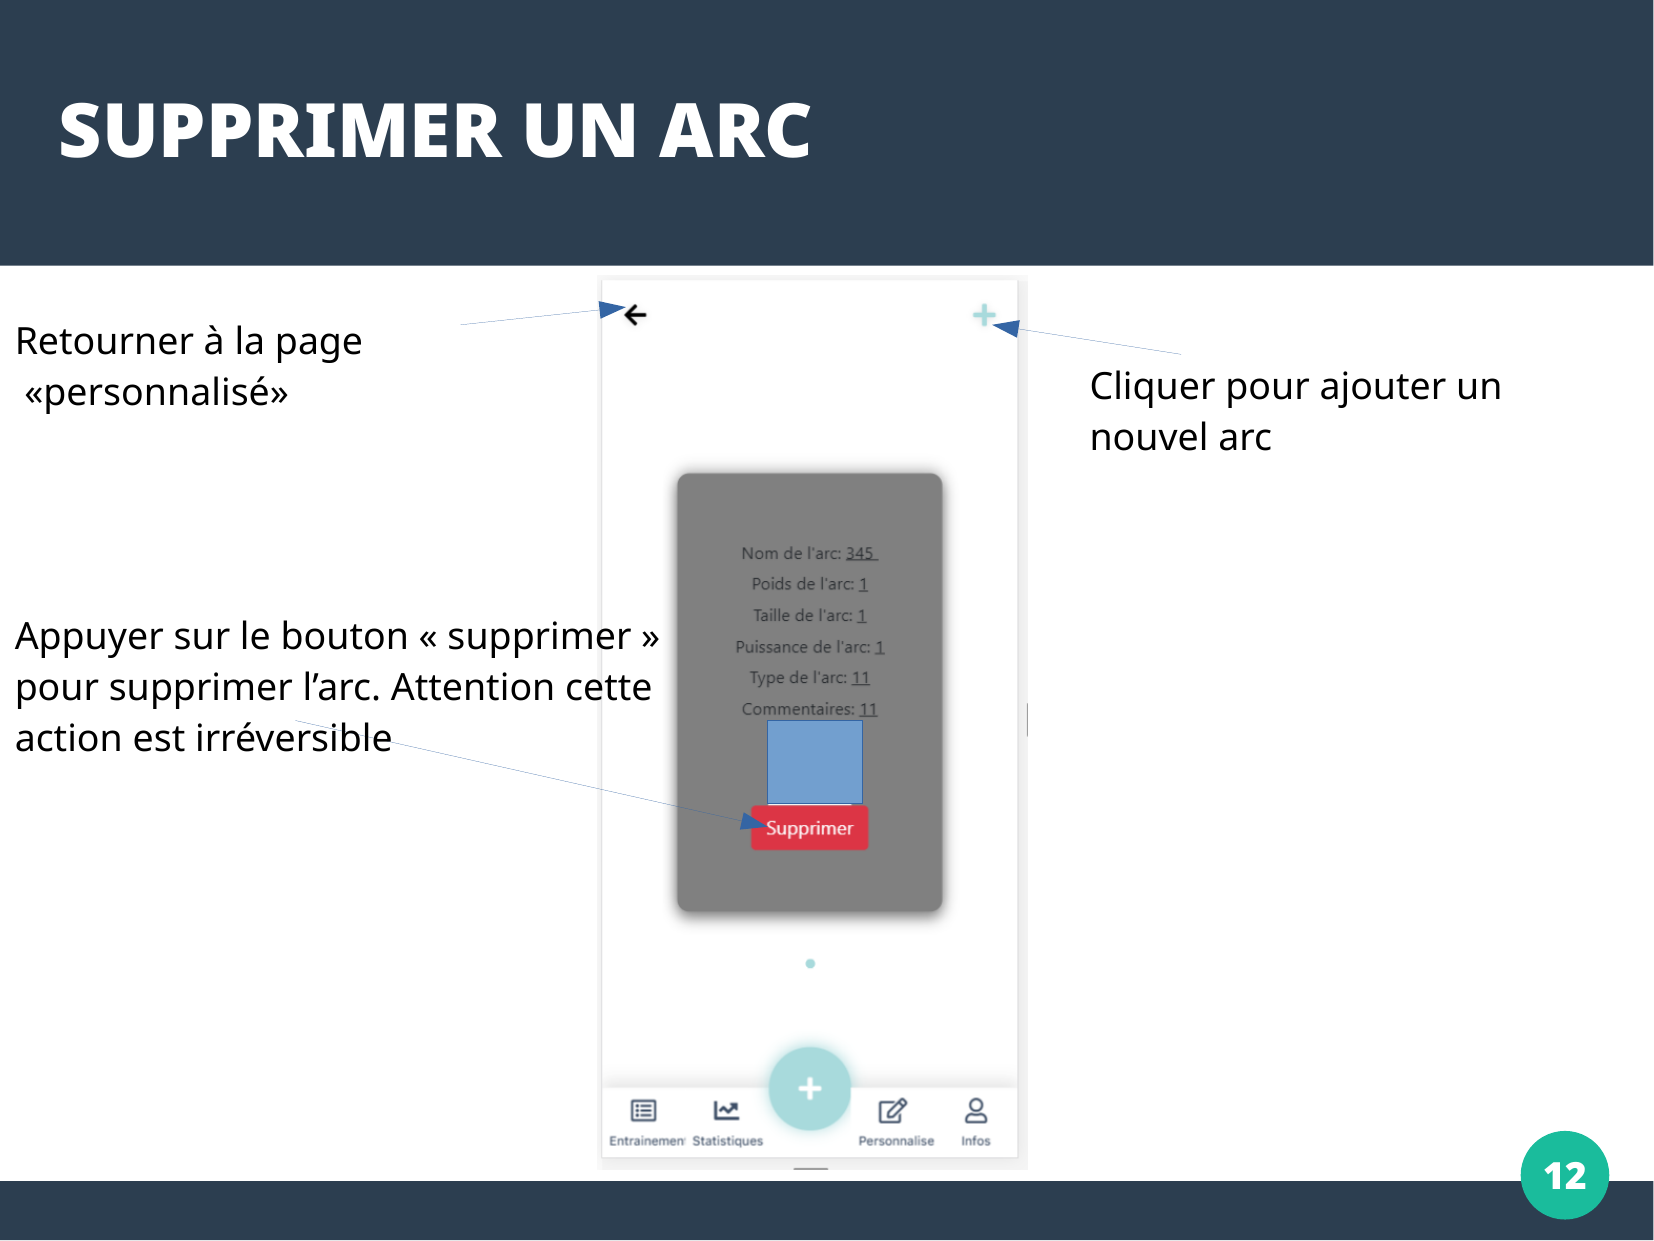

# SUPPRIMER UN ARC
Retourner à la page  «personnalisé»
Cliquer pour ajouter un nouvel arc
Appuyer sur le bouton « supprimer » pour supprimer l’arc. Attention cette action est irréversible
12